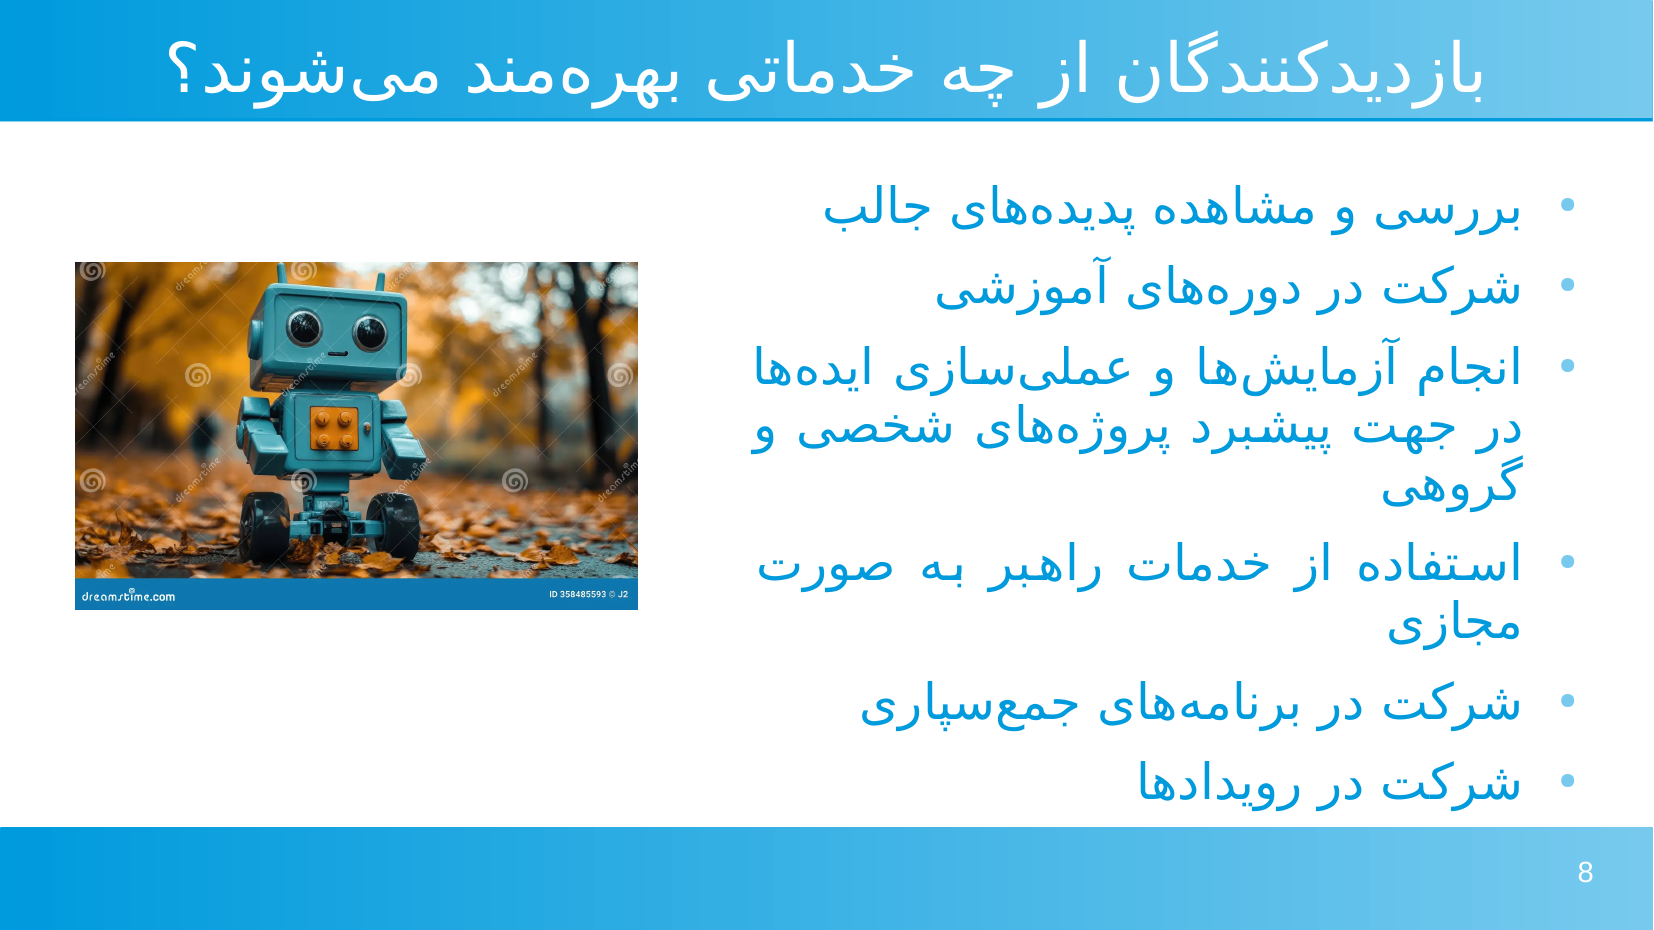

# بازدیدکنندگان از چه خدماتی بهره‌مند می‌شوند؟
بررسی و مشاهده پدیده‌های جالب
شرکت در دوره‌های آموزشی
انجام آزمایش‌ها و عملی‌سازی ایده‌ها در جهت پیشبرد پروژه‌های شخصی و گروهی
استفاده از خدمات راهبر به صورت مجازی
شرکت در برنامه‌های جمع‌سپاری
شرکت در رویدادها
8